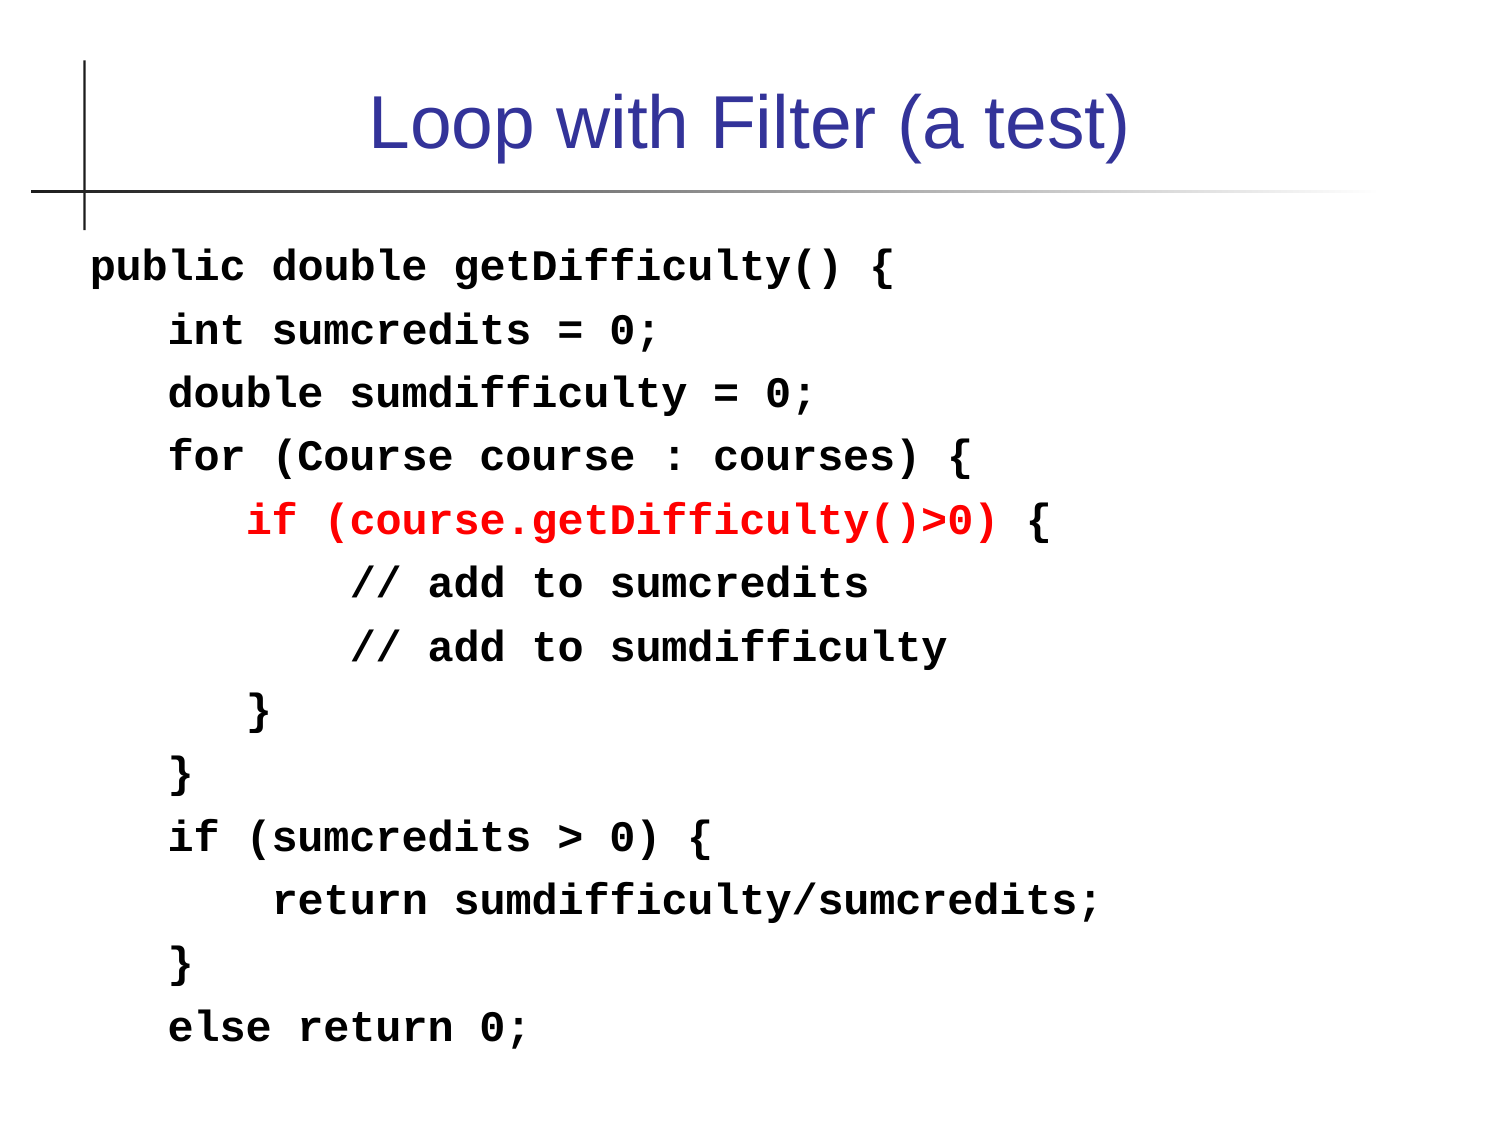

# Loop with Filter (a test)
public double getDifficulty() {
 int sumcredits = 0;
 double sumdifficulty = 0;
 for (Course course : courses) {
 if (course.getDifficulty()>0) {
 // add to sumcredits
 // add to sumdifficulty
 }
 }
 if (sumcredits > 0) {
 return sumdifficulty/sumcredits;
 }
 else return 0;